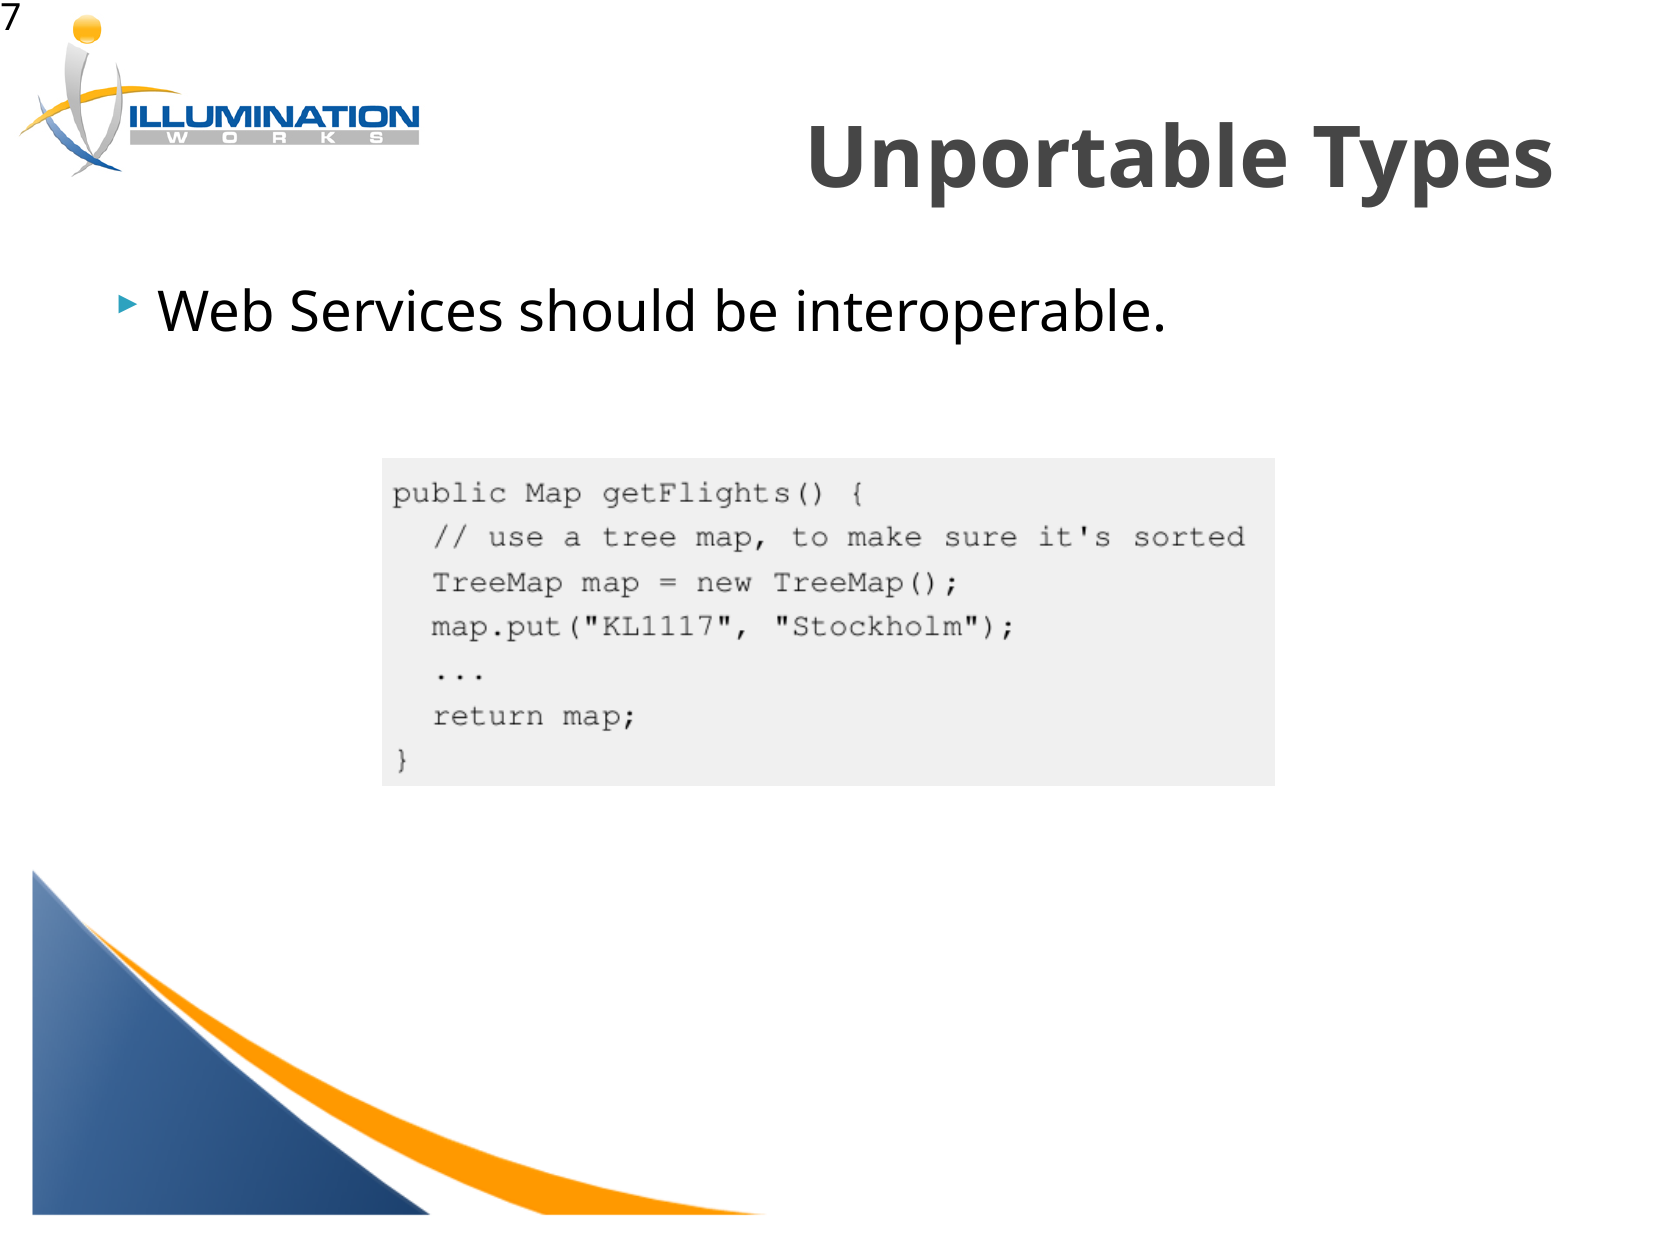

Unportable Types
# Web Services should be interoperable.